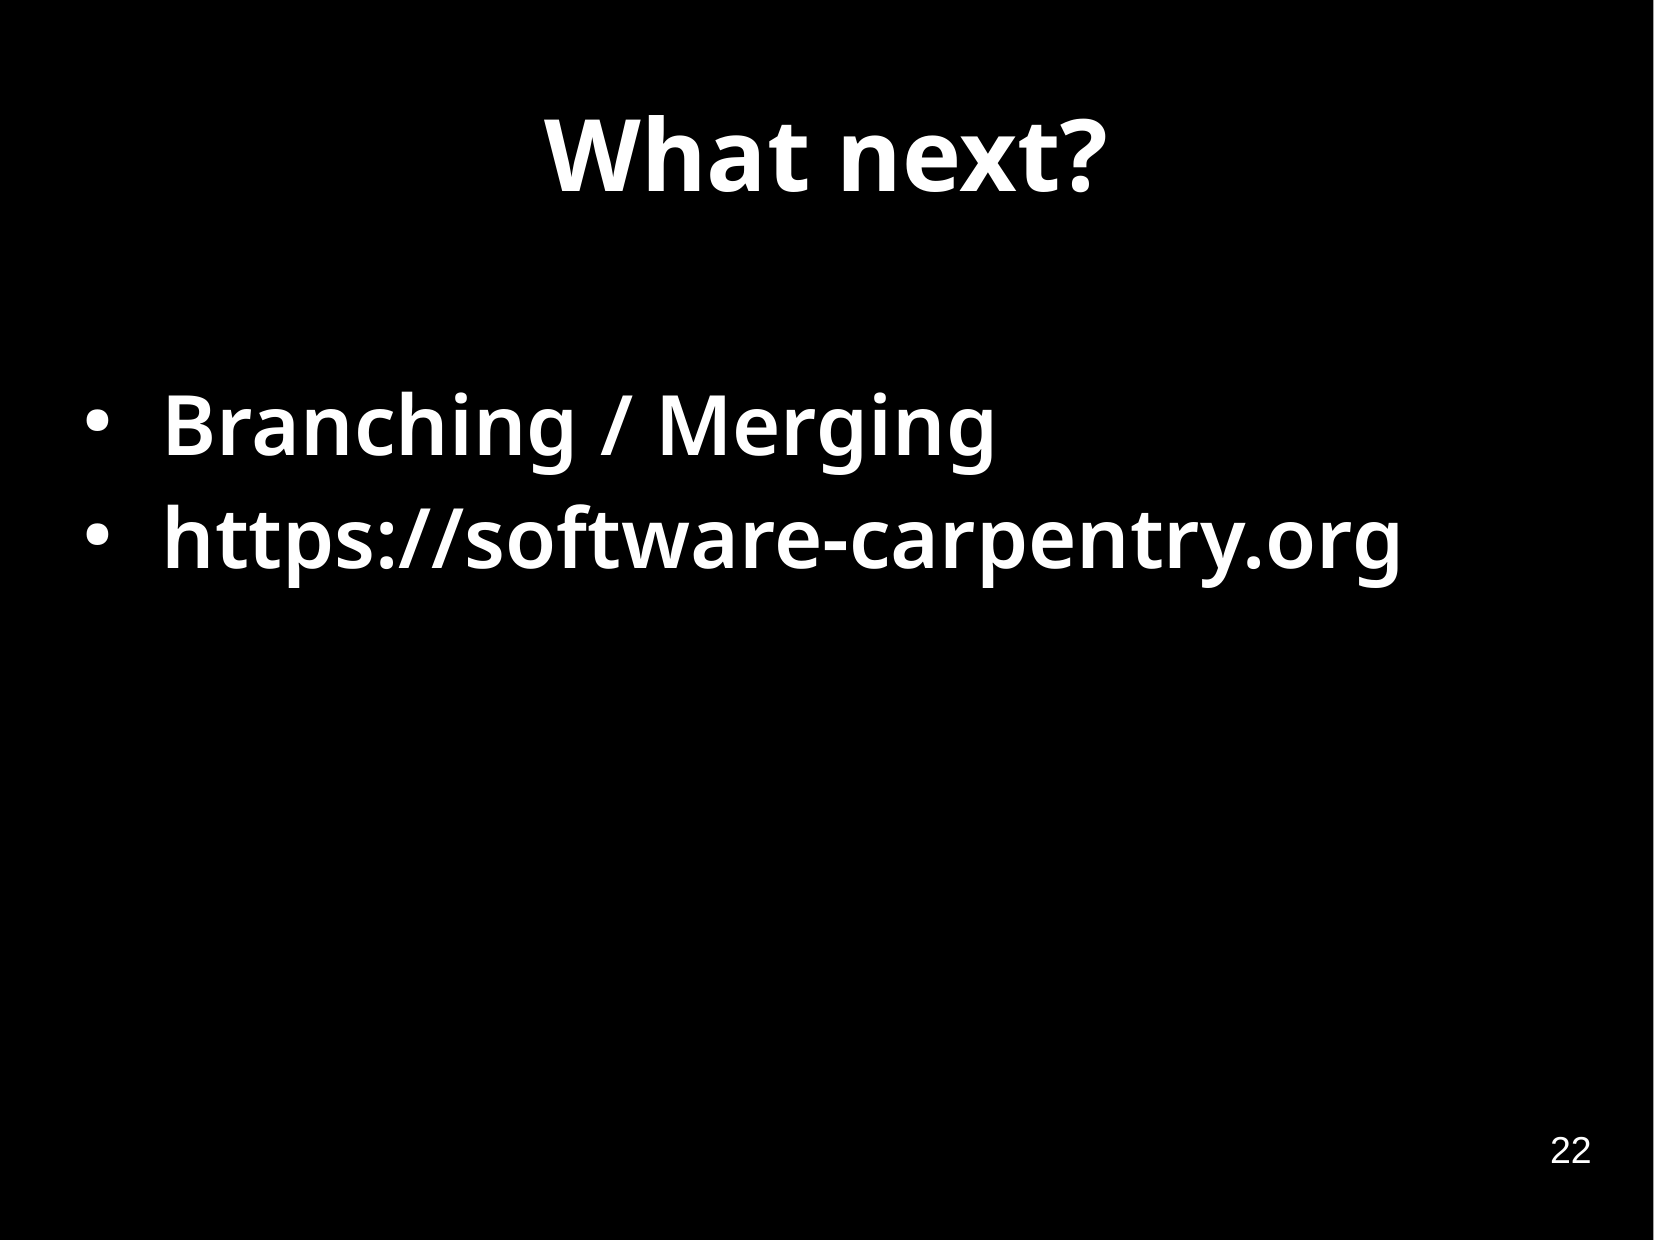

# What next?
 Branching / Merging
 https://software-carpentry.org
22